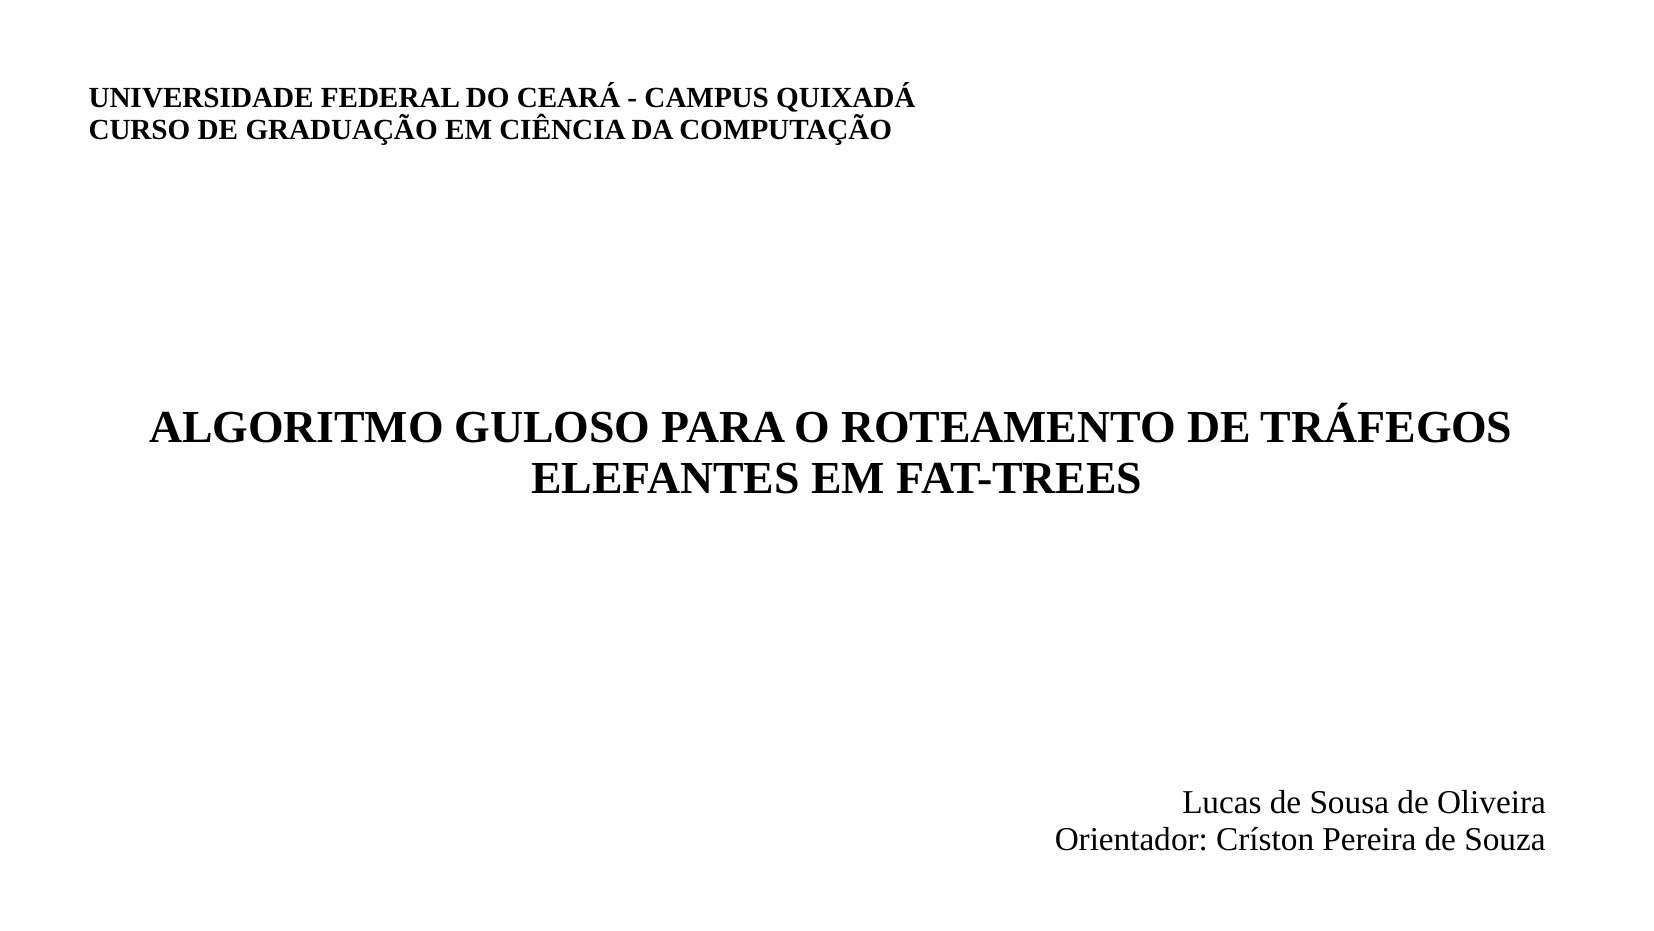

UNIVERSIDADE FEDERAL DO CEARÁ - CAMPUS QUIXADÁ
CURSO DE GRADUAÇÃO EM CIÊNCIA DA COMPUTAÇÃO
ALGORITMO GULOSO PARA O ROTEAMENTO DE TRÁFEGOS
 ELEFANTES EM FAT-TREES
Lucas de Sousa de Oliveira
Orientador: Críston Pereira de Souza